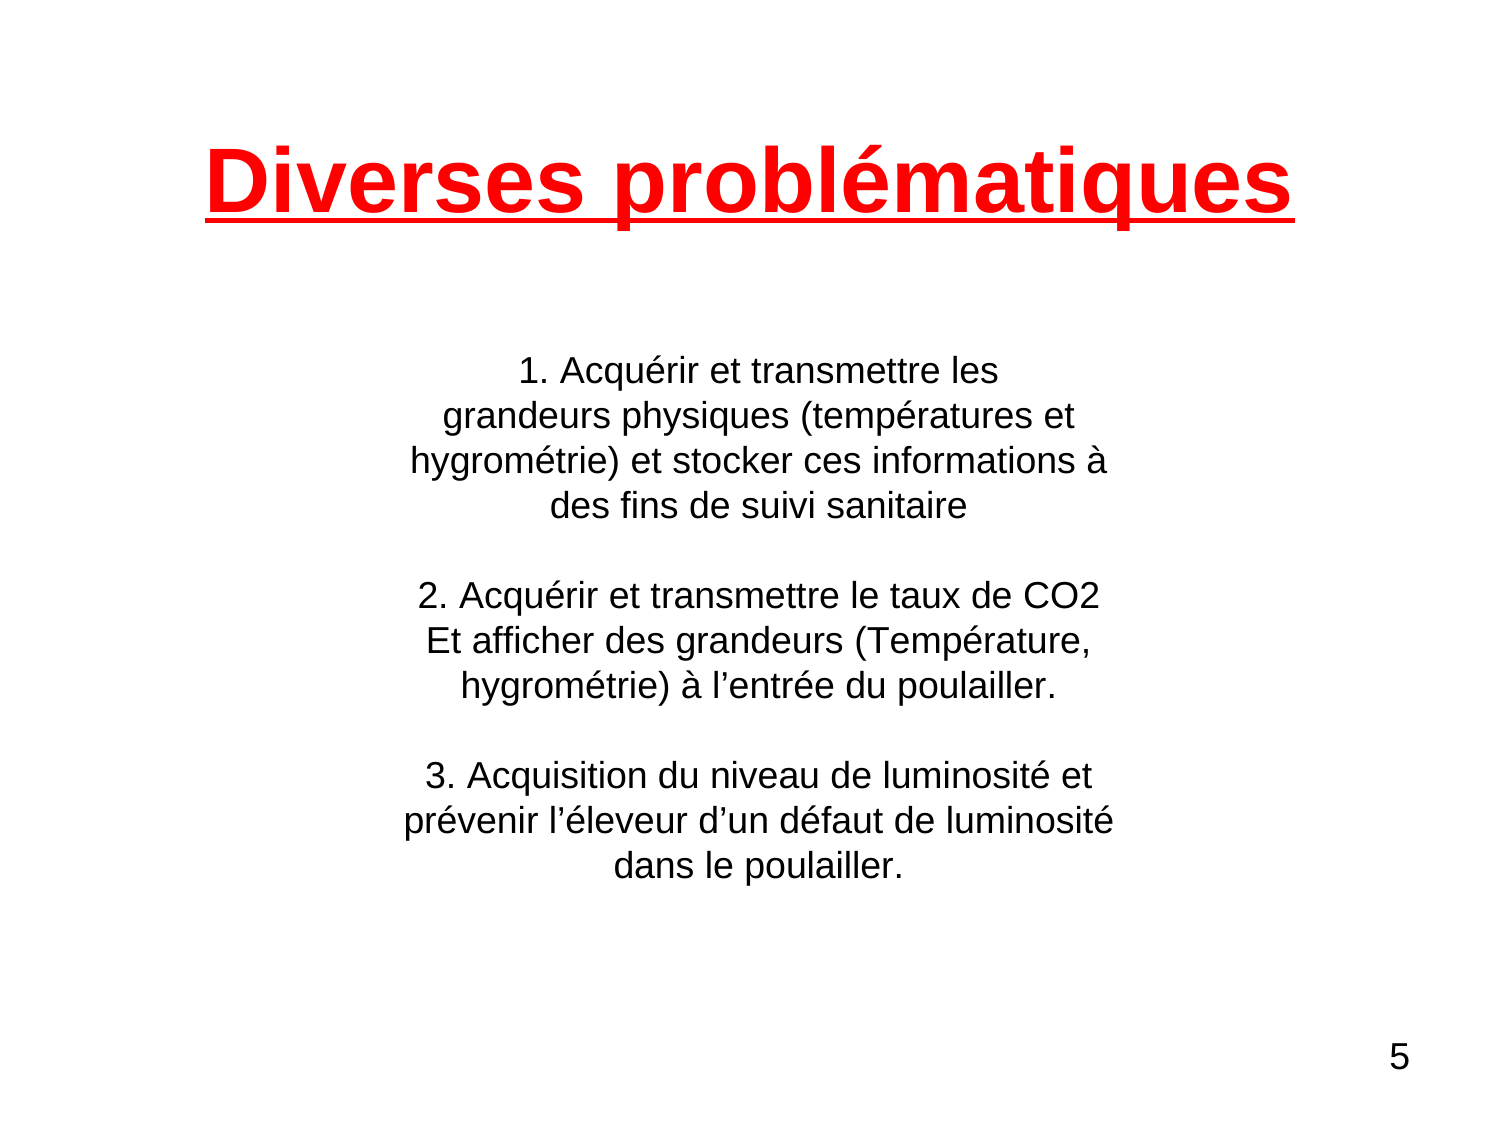

Diverses problématiques
1. Acquérir et transmettre les
grandeurs physiques (températures et hygrométrie) et stocker ces informations à des fins de suivi sanitaire
2. Acquérir et transmettre le taux de CO2
Et afficher des grandeurs (Température, hygrométrie) à l’entrée du poulailler.
3. Acquisition du niveau de luminosité et prévenir l’éleveur d’un défaut de luminosité dans le poulailler.
5